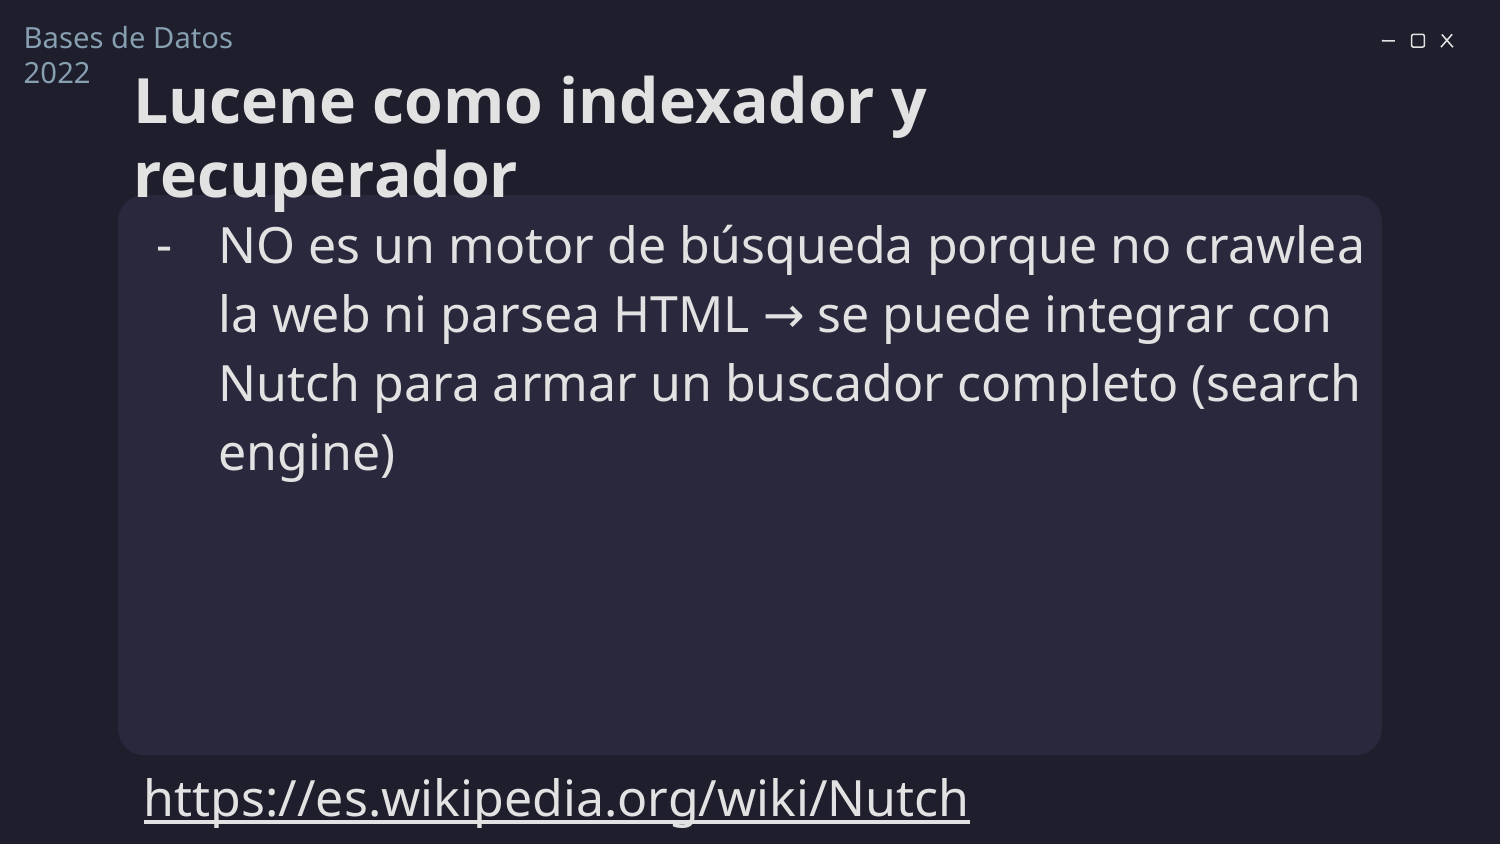

# Lucene como indexador y recuperador
NO es un motor de búsqueda porque no crawlea la web ni parsea HTML → se puede integrar con Nutch para armar un buscador completo (search engine)
https://es.wikipedia.org/wiki/Nutch